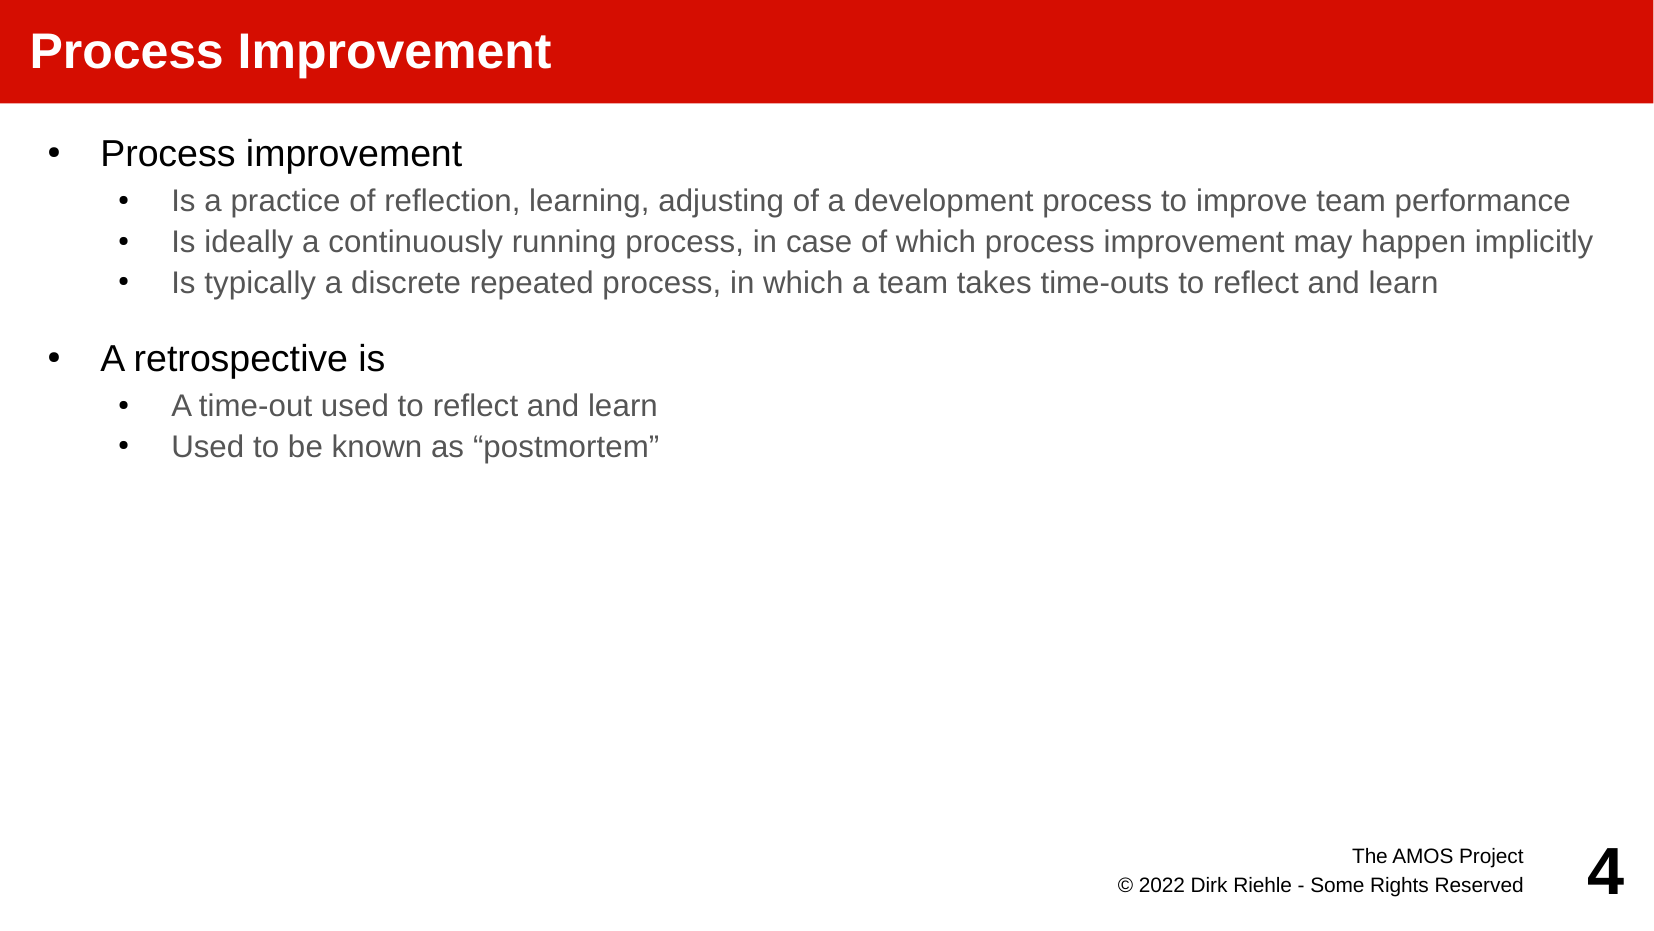

# Process Improvement
Process improvement
Is a practice of reflection, learning, adjusting of a development process to improve team performance
Is ideally a continuously running process, in case of which process improvement may happen implicitly
Is typically a discrete repeated process, in which a team takes time-outs to reflect and learn
A retrospective is
A time-out used to reflect and learn
Used to be known as “postmortem”
The AMOS Project
4
© 2022 Dirk Riehle - Some Rights Reserved